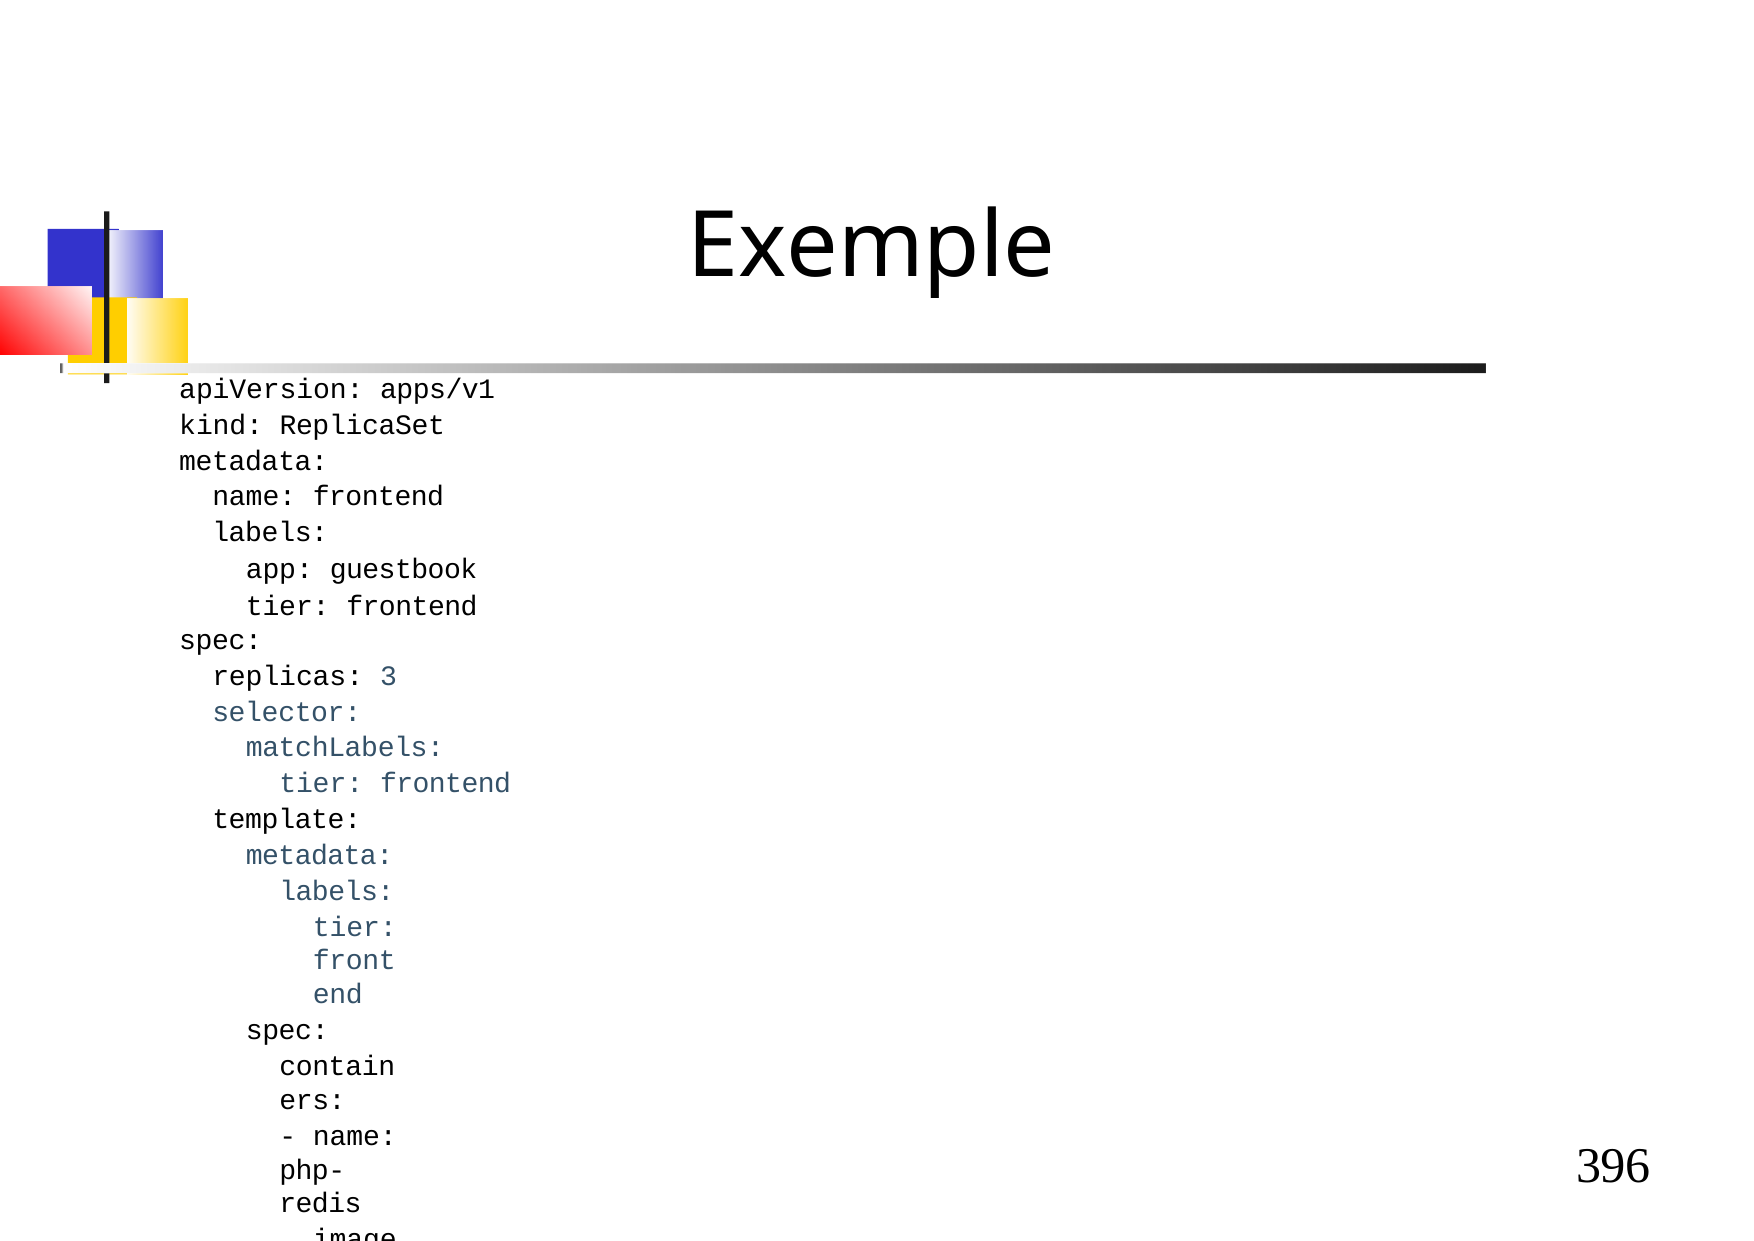

# Exemple
apiVersion: apps/v1 kind: ReplicaSet metadata:
name: frontend labels:
app: guestbook tier: frontend
spec:
replicas: 3 selector:
matchLabels: tier: frontend
template:
metadata: labels:
tier: frontend
spec:
containers:
- name: php-redis
image: gcr.io/google_samples/gb-frontend:v3
396